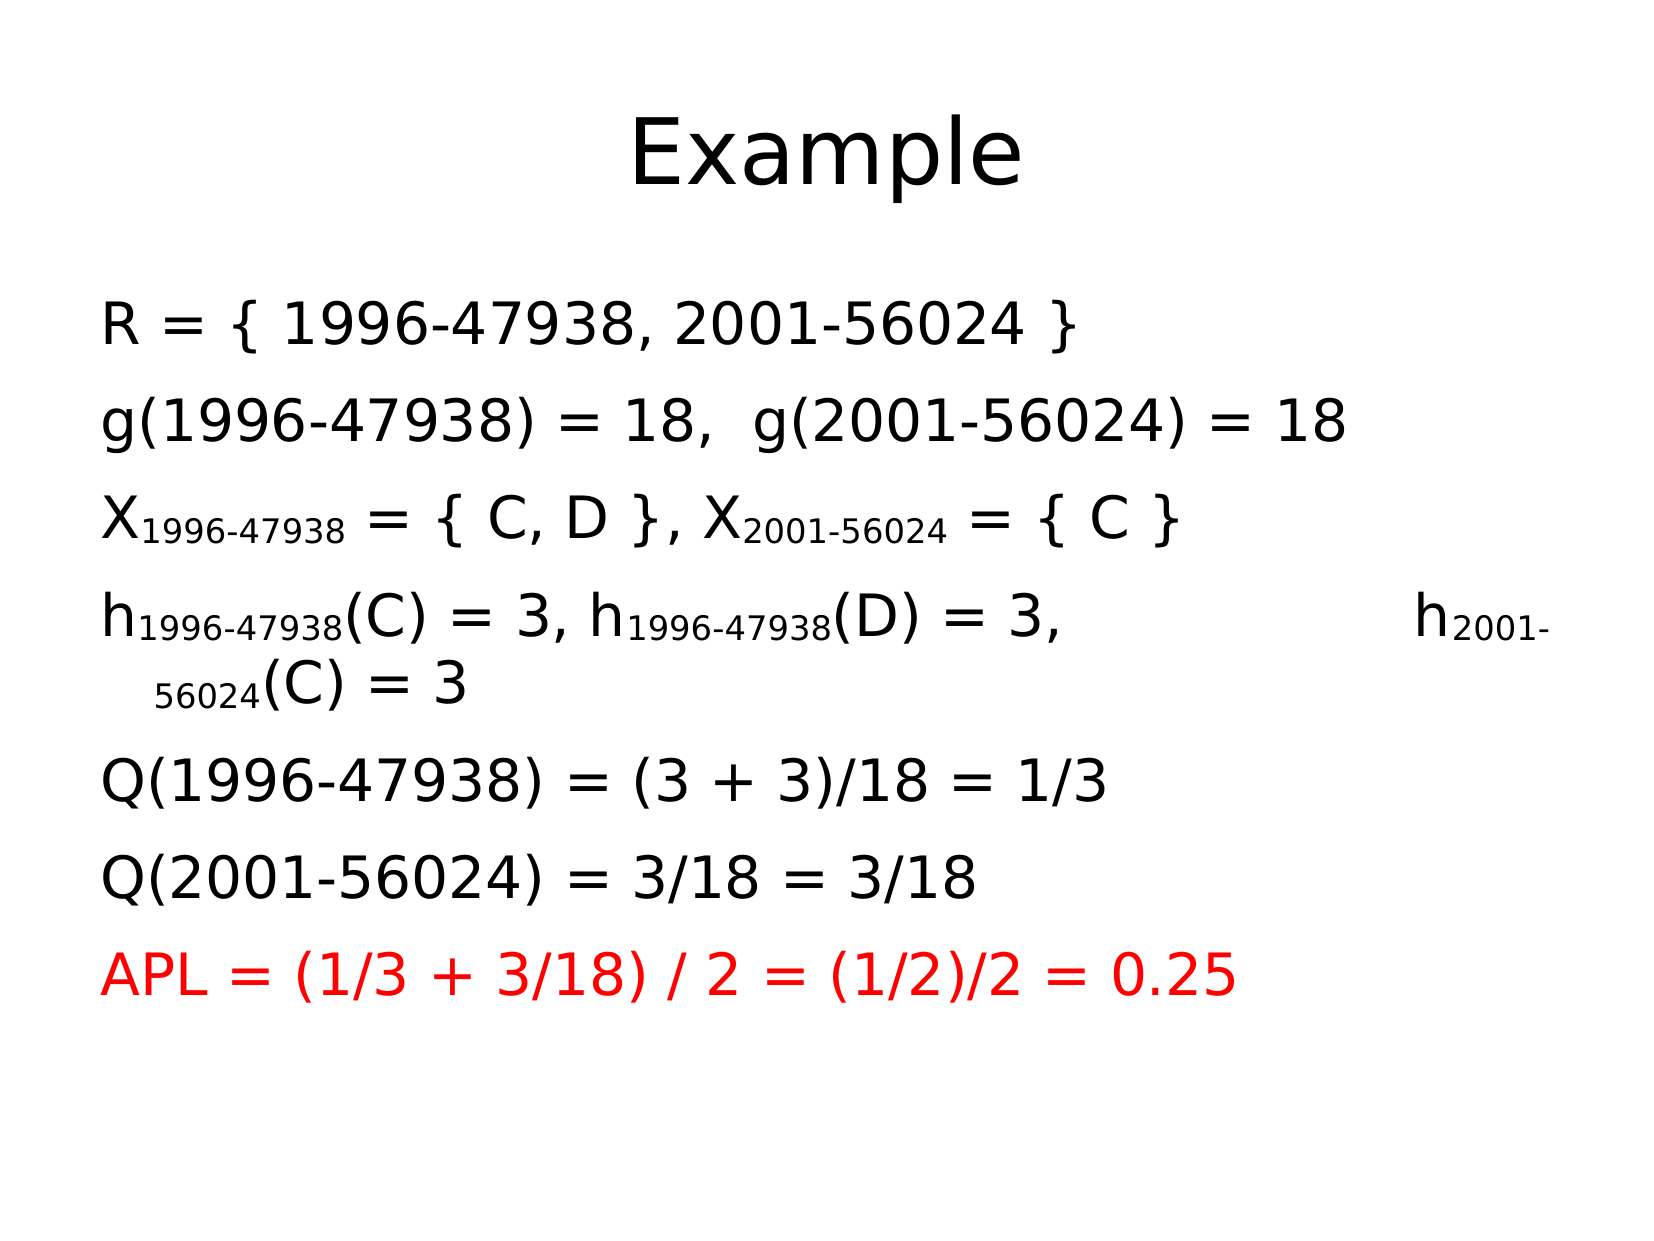

# Example
R = { 1996-47938, 2001-56024 }
g(1996-47938) = 18, g(2001-56024) = 18
X1996-47938 = { C, D }, X2001-56024 = { C }
h1996-47938(C) = 3, h1996-47938(D) = 3, h2001-56024(C) = 3
Q(1996-47938) = (3 + 3)/18 = 1/3
Q(2001-56024) = 3/18 = 3/18
APL = (1/3 + 3/18) / 2 = (1/2)/2 = 0.25